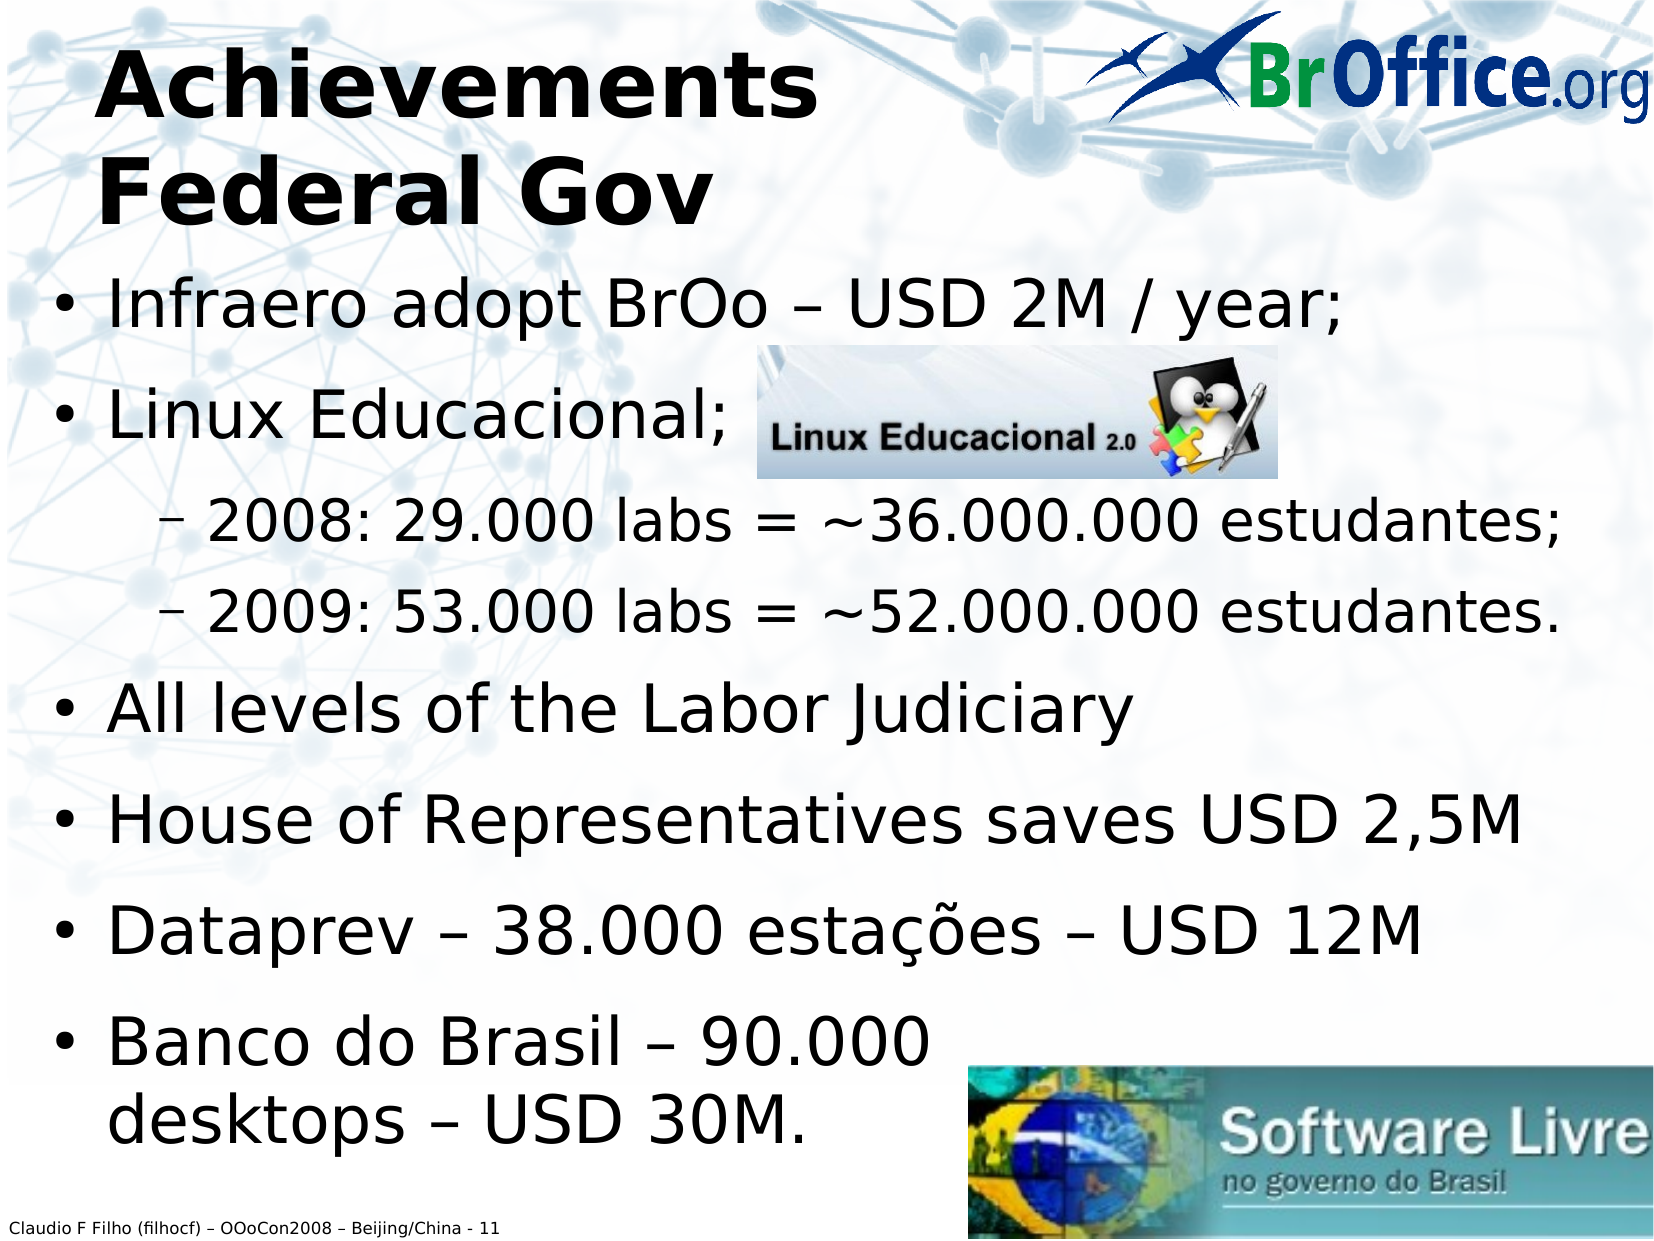

# Achievements Federal Gov
Infraero adopt BrOo – USD 2M / year;
Linux Educacional;
2008: 29.000 labs = ~36.000.000 estudantes;
2009: 53.000 labs = ~52.000.000 estudantes.
All levels of the Labor Judiciary
House of Representatives saves USD 2,5M
Dataprev – 38.000 estações – USD 12M
Banco do Brasil – 90.000
desktops – USD 30M.